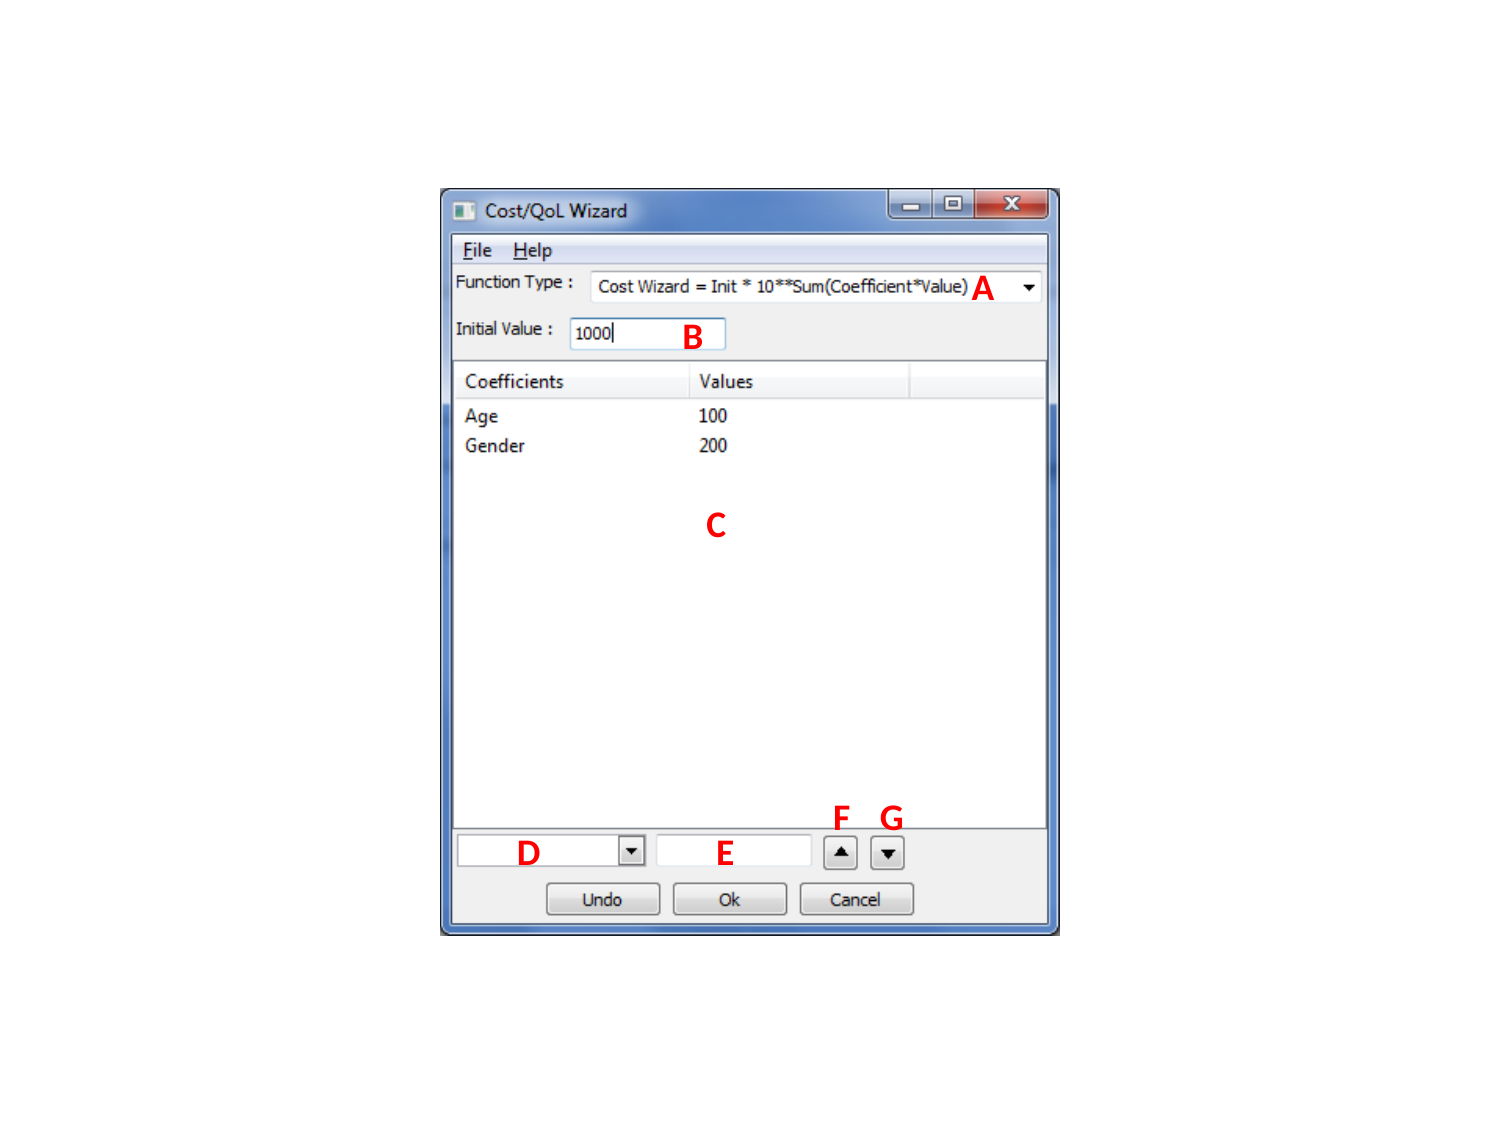

A
B
C
F
G
D
E